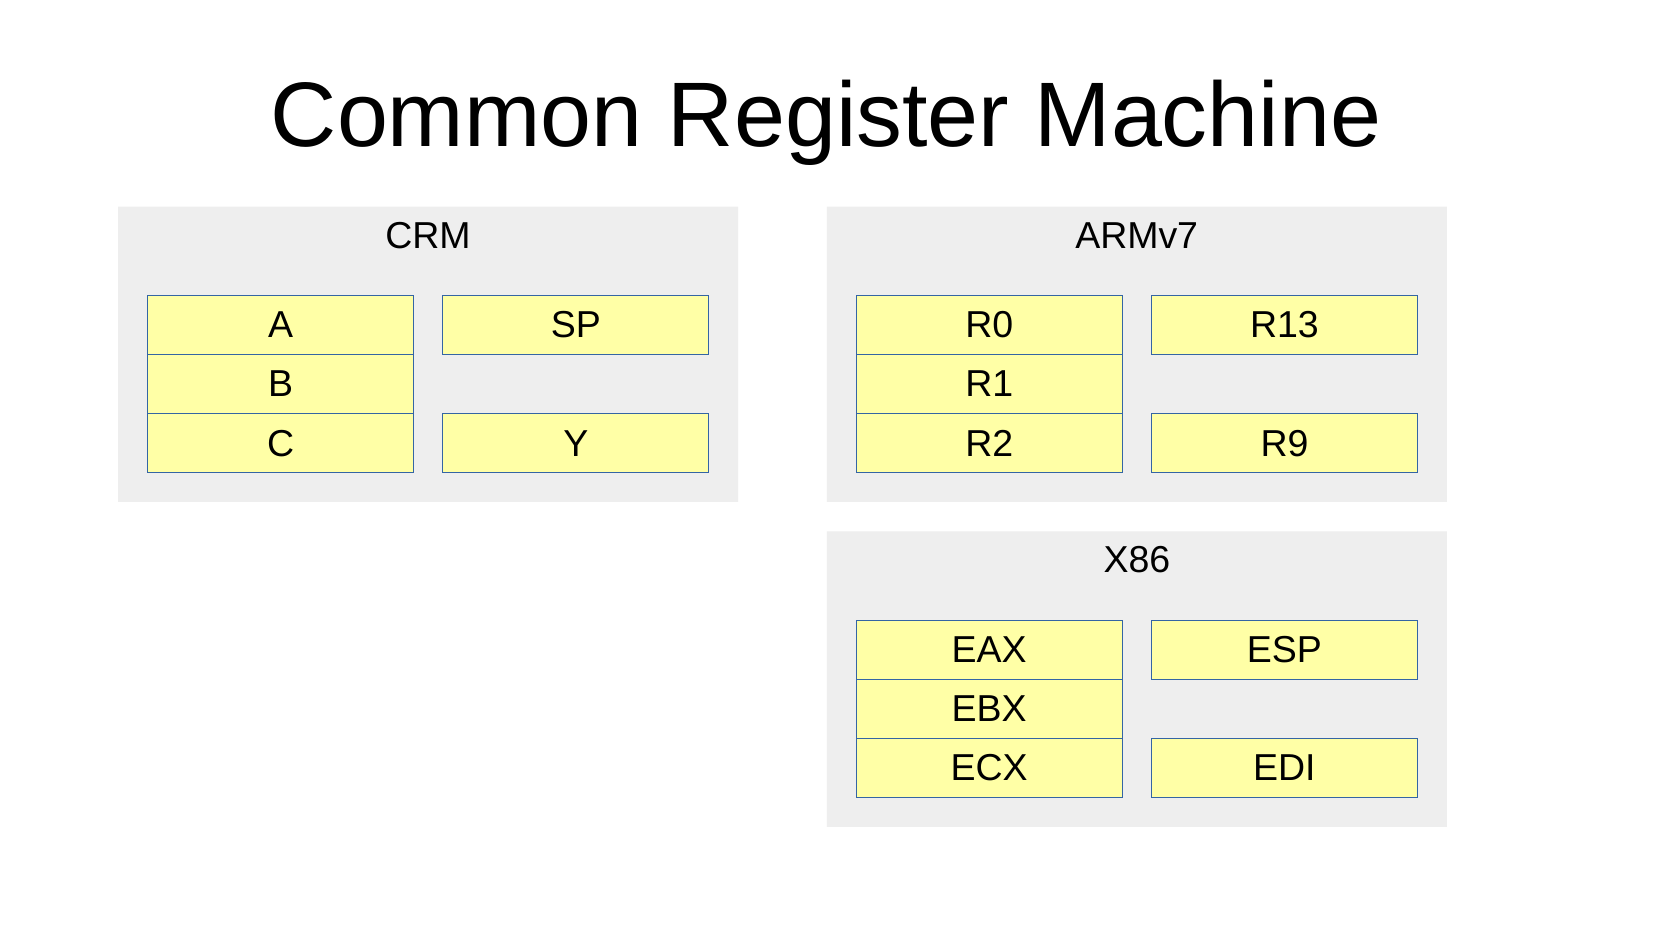

# Common Register Machine
CRM
ARMv7
A
SP
R0
R13
B
R1
C
Y
R2
R9
X86
EAX
ESP
EBX
ECX
EDI